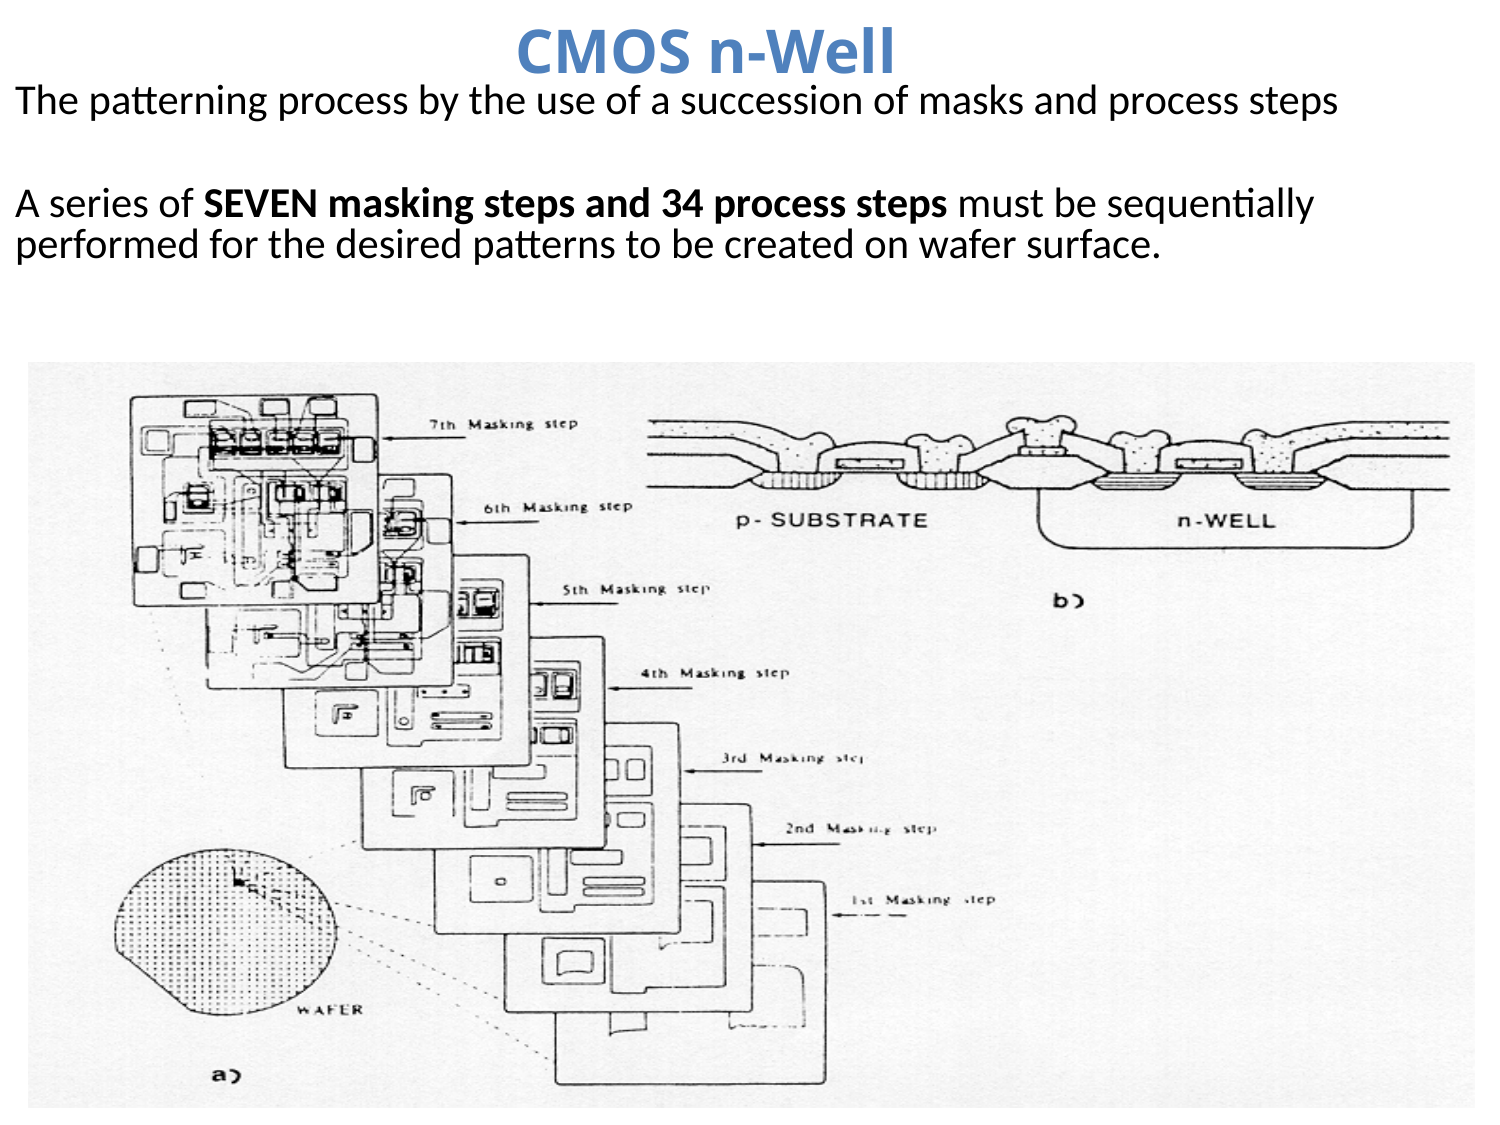

# CMOS n-Well
The patterning process by the use of a succession of masks and process steps
A series of SEVEN masking steps and 34 process steps must be sequentially performed for the desired patterns to be created on wafer surface.